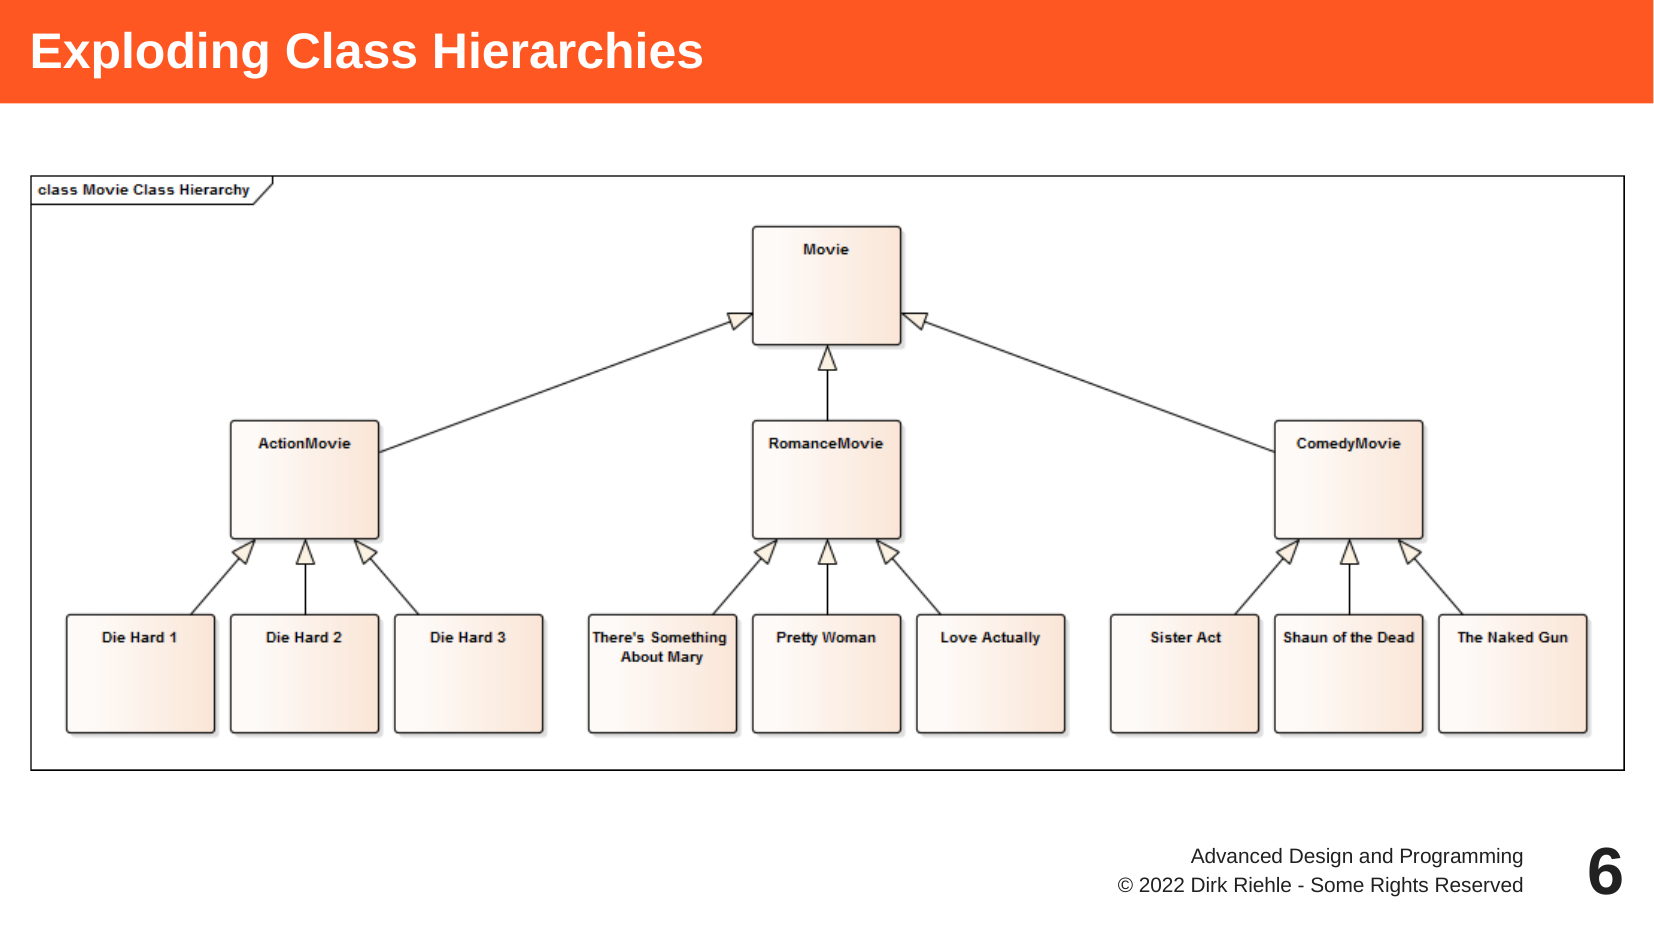

# Exploding Class Hierarchies
Advanced Design and Programming
6
© 2022 Dirk Riehle - Some Rights Reserved